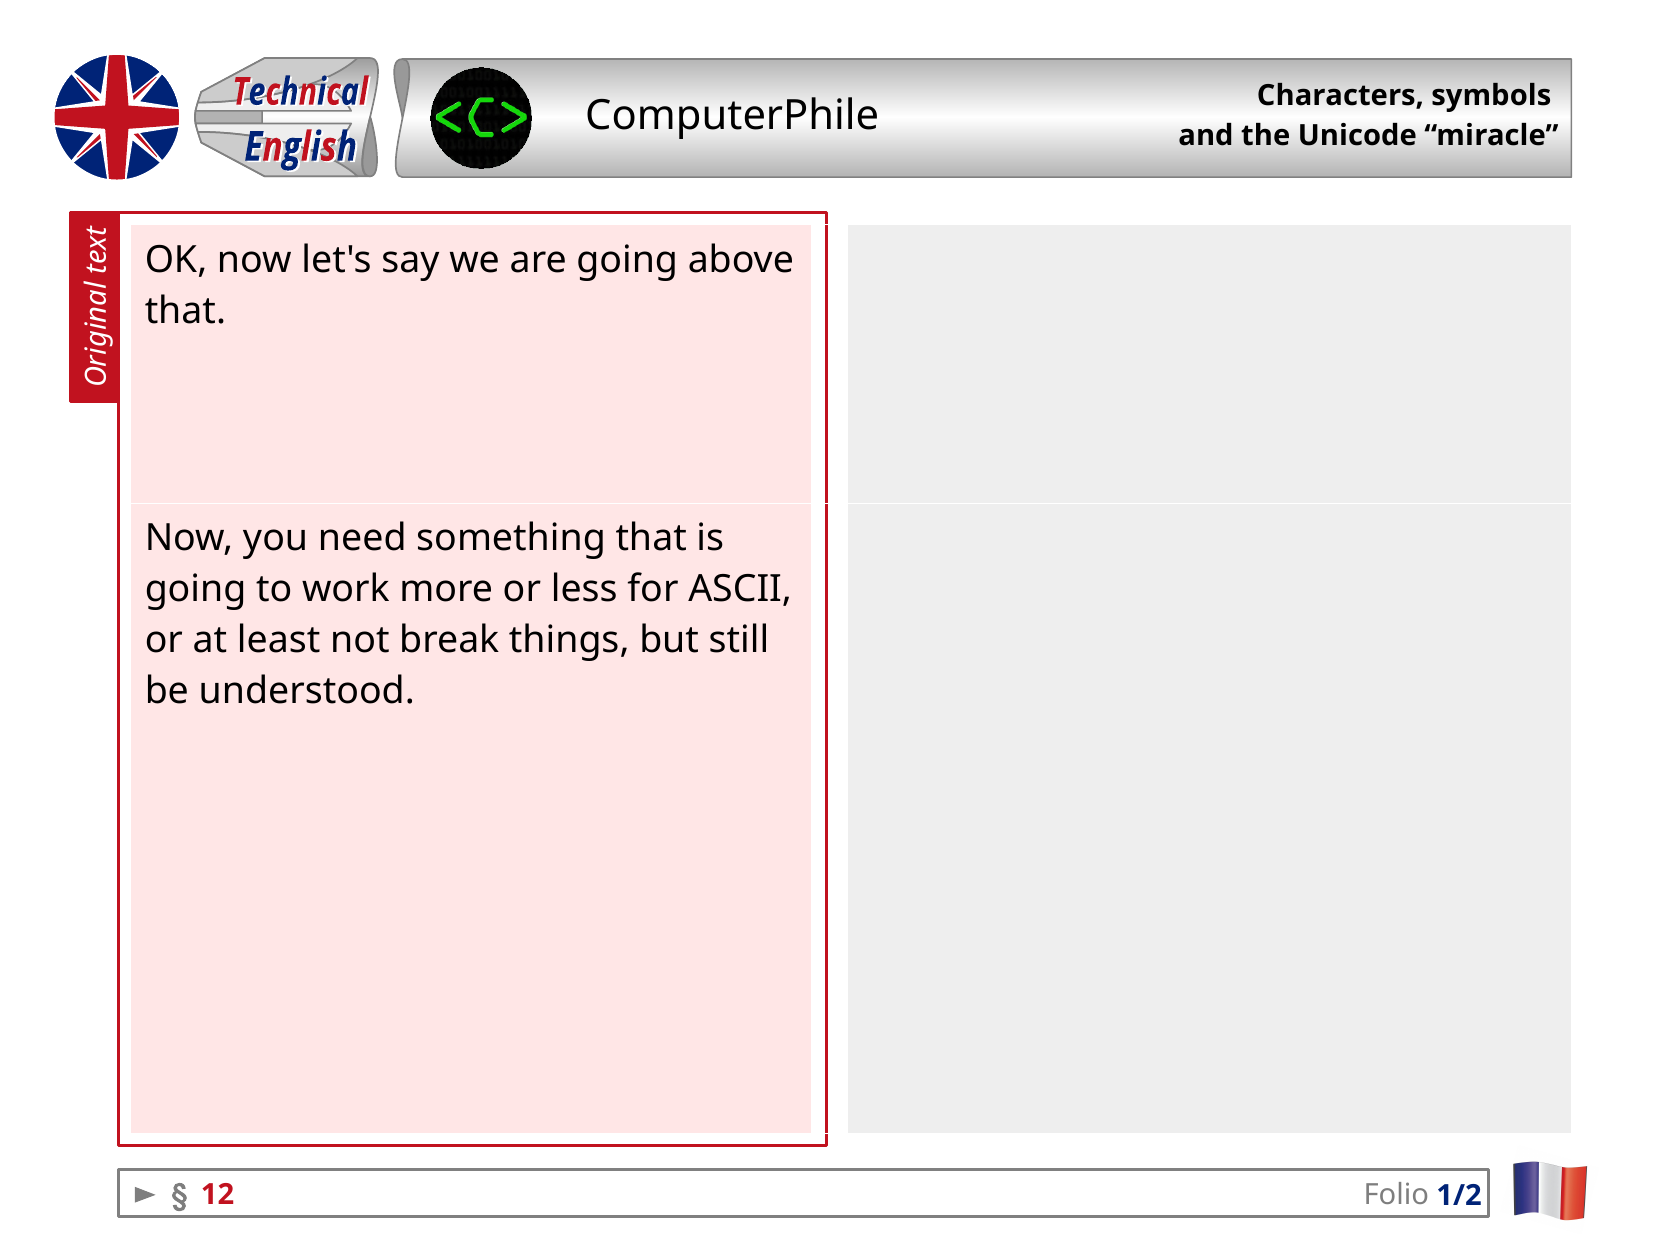

#
| OK, now let's say we are going above that. | | |
| --- | --- | --- |
| Now, you need something that is going to work more or less for ASCII, or at least not break things, but still be understood. | | |
12
1/2